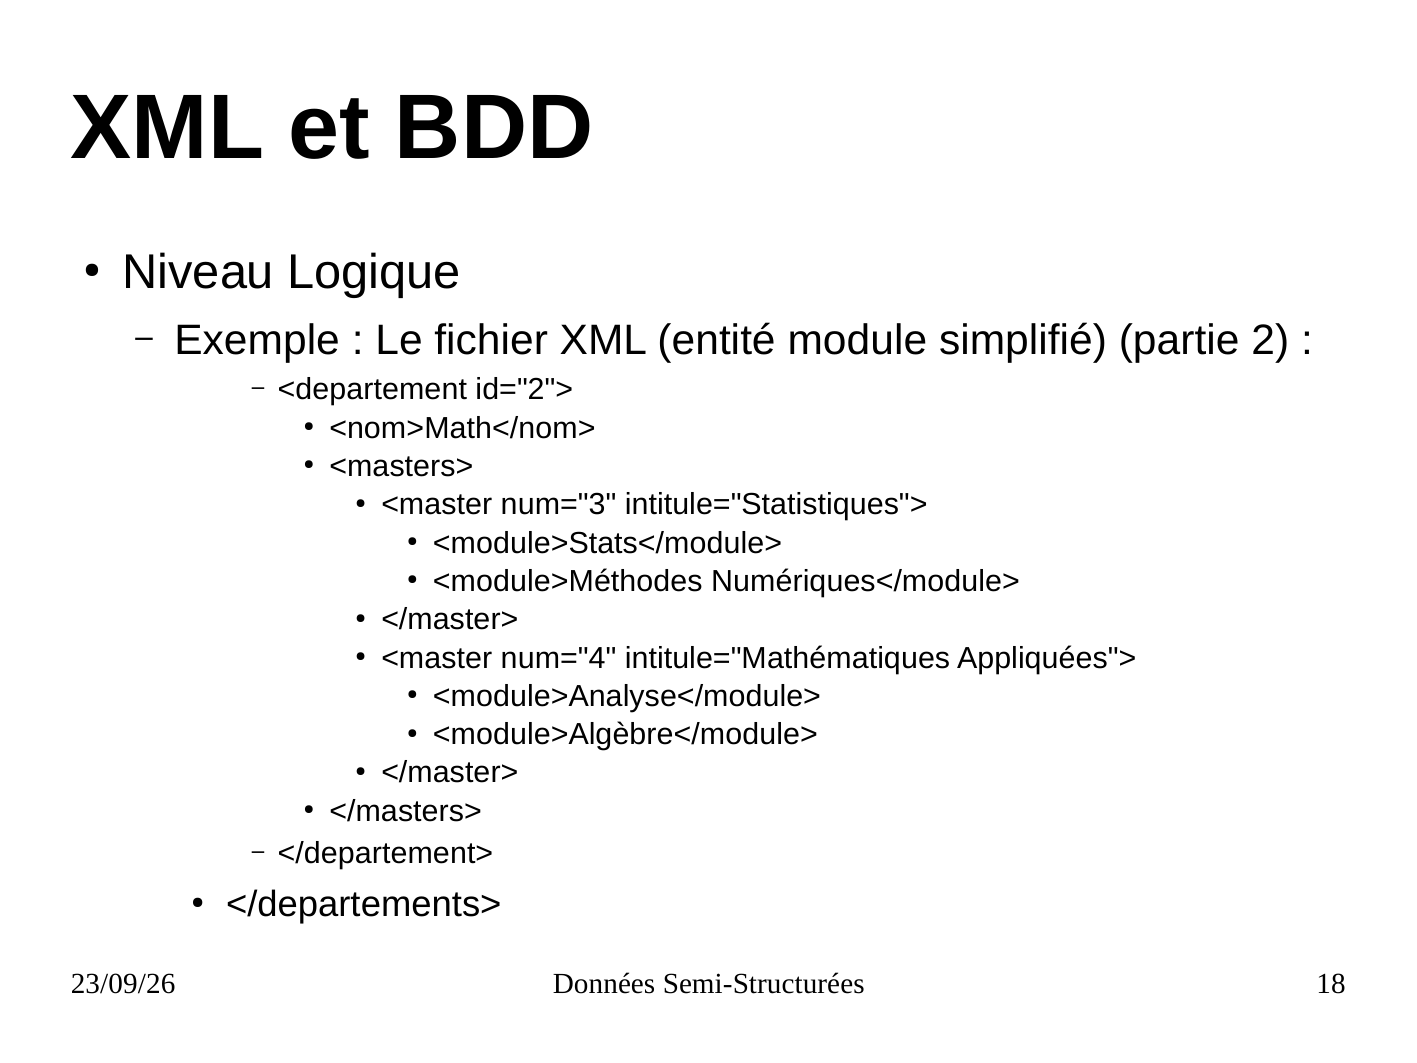

# XML et BDD
Niveau Logique
Exemple : Le fichier XML (entité module simplifié) (partie 2) :
<departement id="2">
<nom>Math</nom>
<masters>
<master num="3" intitule="Statistiques">
<module>Stats</module>
<module>Méthodes Numériques</module>
</master>
<master num="4" intitule="Mathématiques Appliquées">
<module>Analyse</module>
<module>Algèbre</module>
</master>
</masters>
</departement>
</departements>
Données Semi-Structurées
18